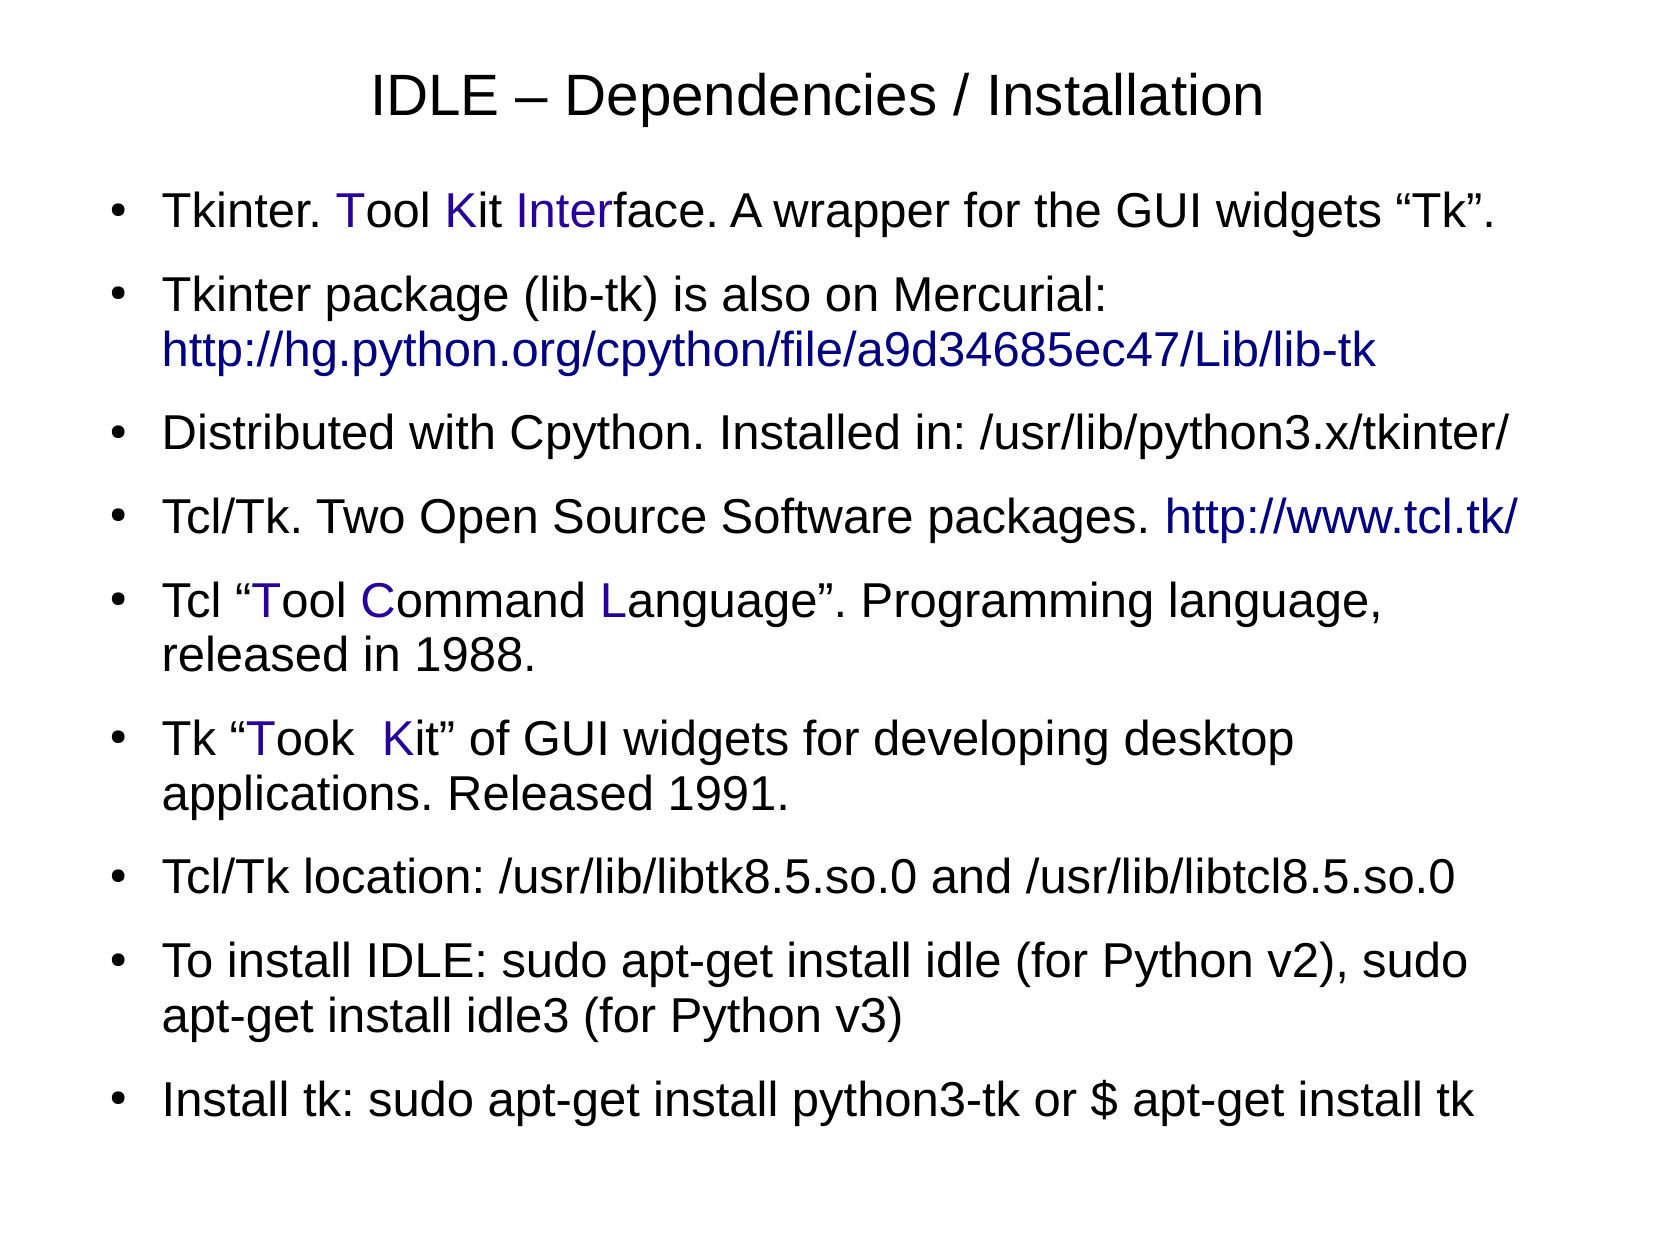

# IDLE – Dependencies / Installation
Tkinter. Tool Kit Interface. A wrapper for the GUI widgets “Tk”.
Tkinter package (lib-tk) is also on Mercurial: http://hg.python.org/cpython/file/a9d34685ec47/Lib/lib-tk
Distributed with Cpython. Installed in: /usr/lib/python3.x/tkinter/
Tcl/Tk. Two Open Source Software packages. http://www.tcl.tk/
Tcl “Tool Command Language”. Programming language, released in 1988.
Tk “Took Kit” of GUI widgets for developing desktop applications. Released 1991.
Tcl/Tk location: /usr/lib/libtk8.5.so.0 and /usr/lib/libtcl8.5.so.0
To install IDLE: sudo apt-get install idle (for Python v2), sudo apt-get install idle3 (for Python v3)
Install tk: sudo apt-get install python3-tk or $ apt-get install tk